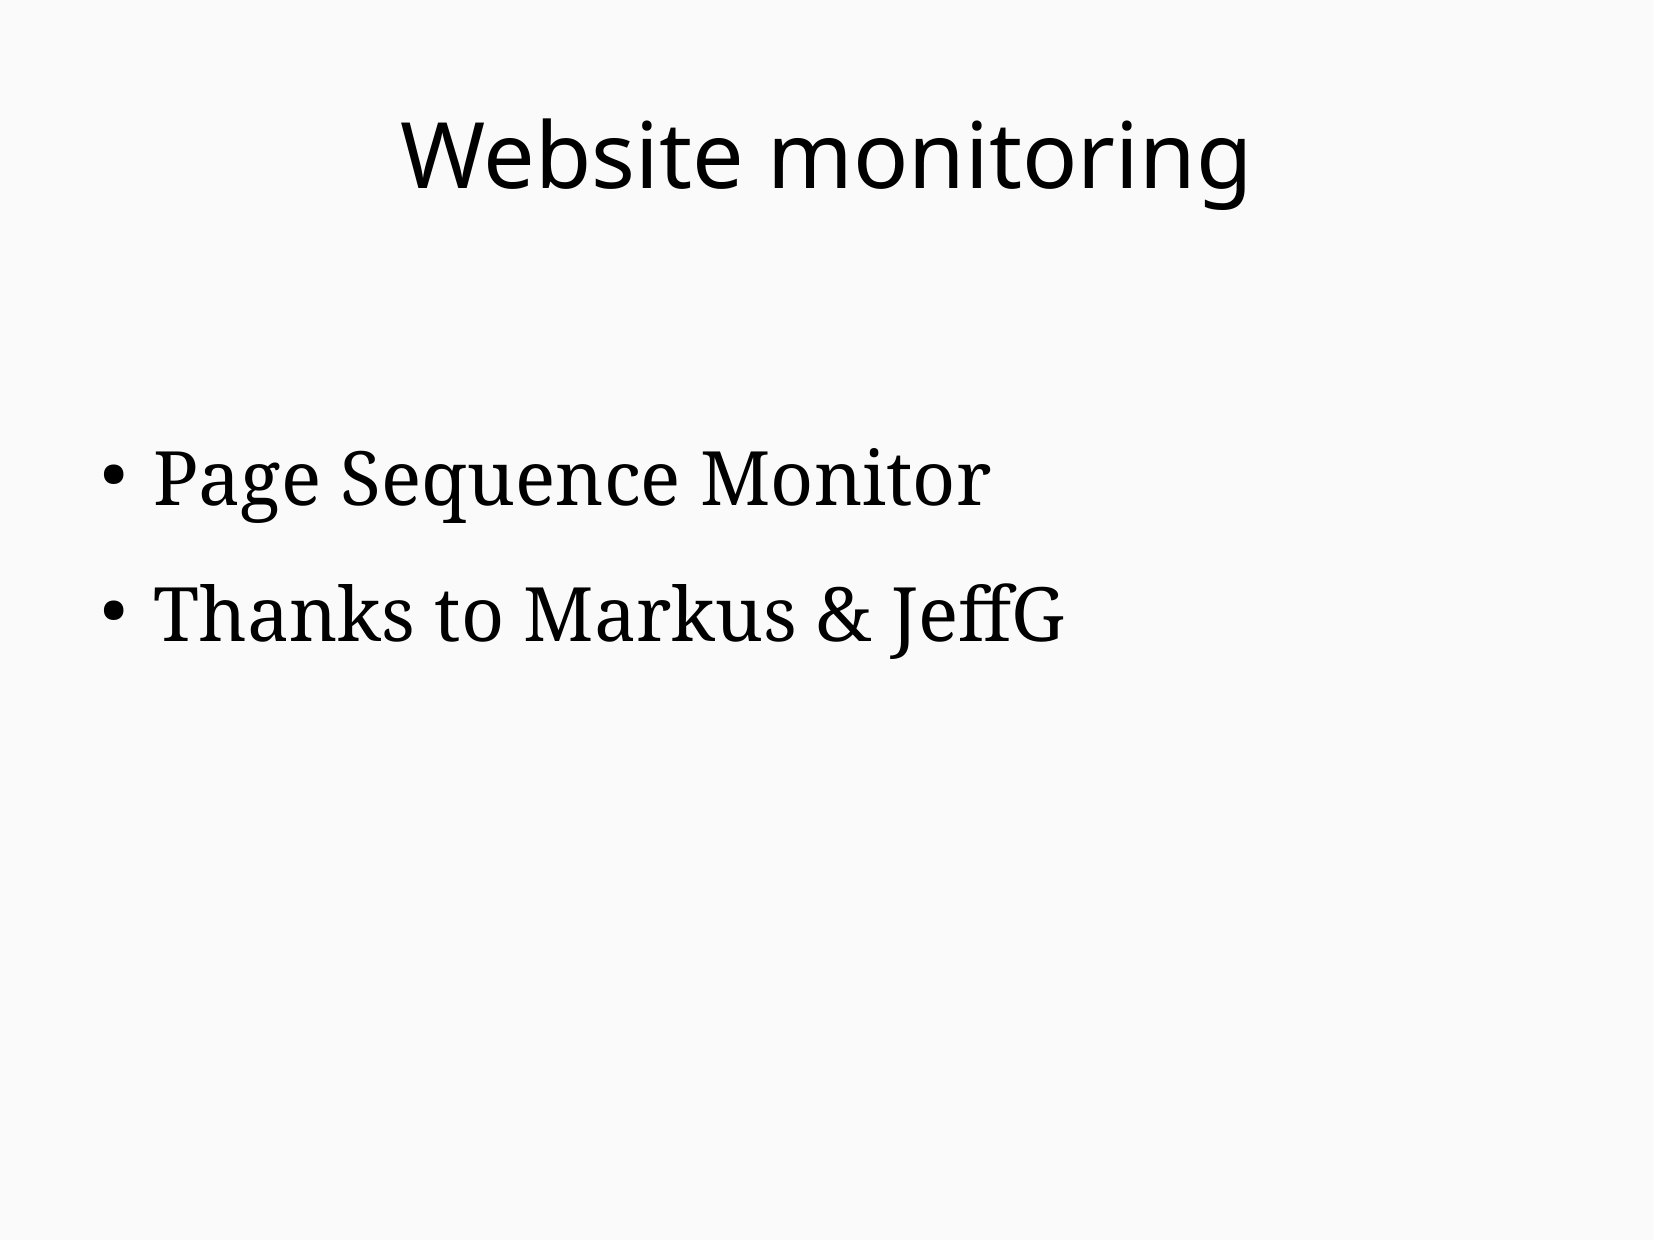

# Website monitoring
Page Sequence Monitor
Thanks to Markus & JeffG